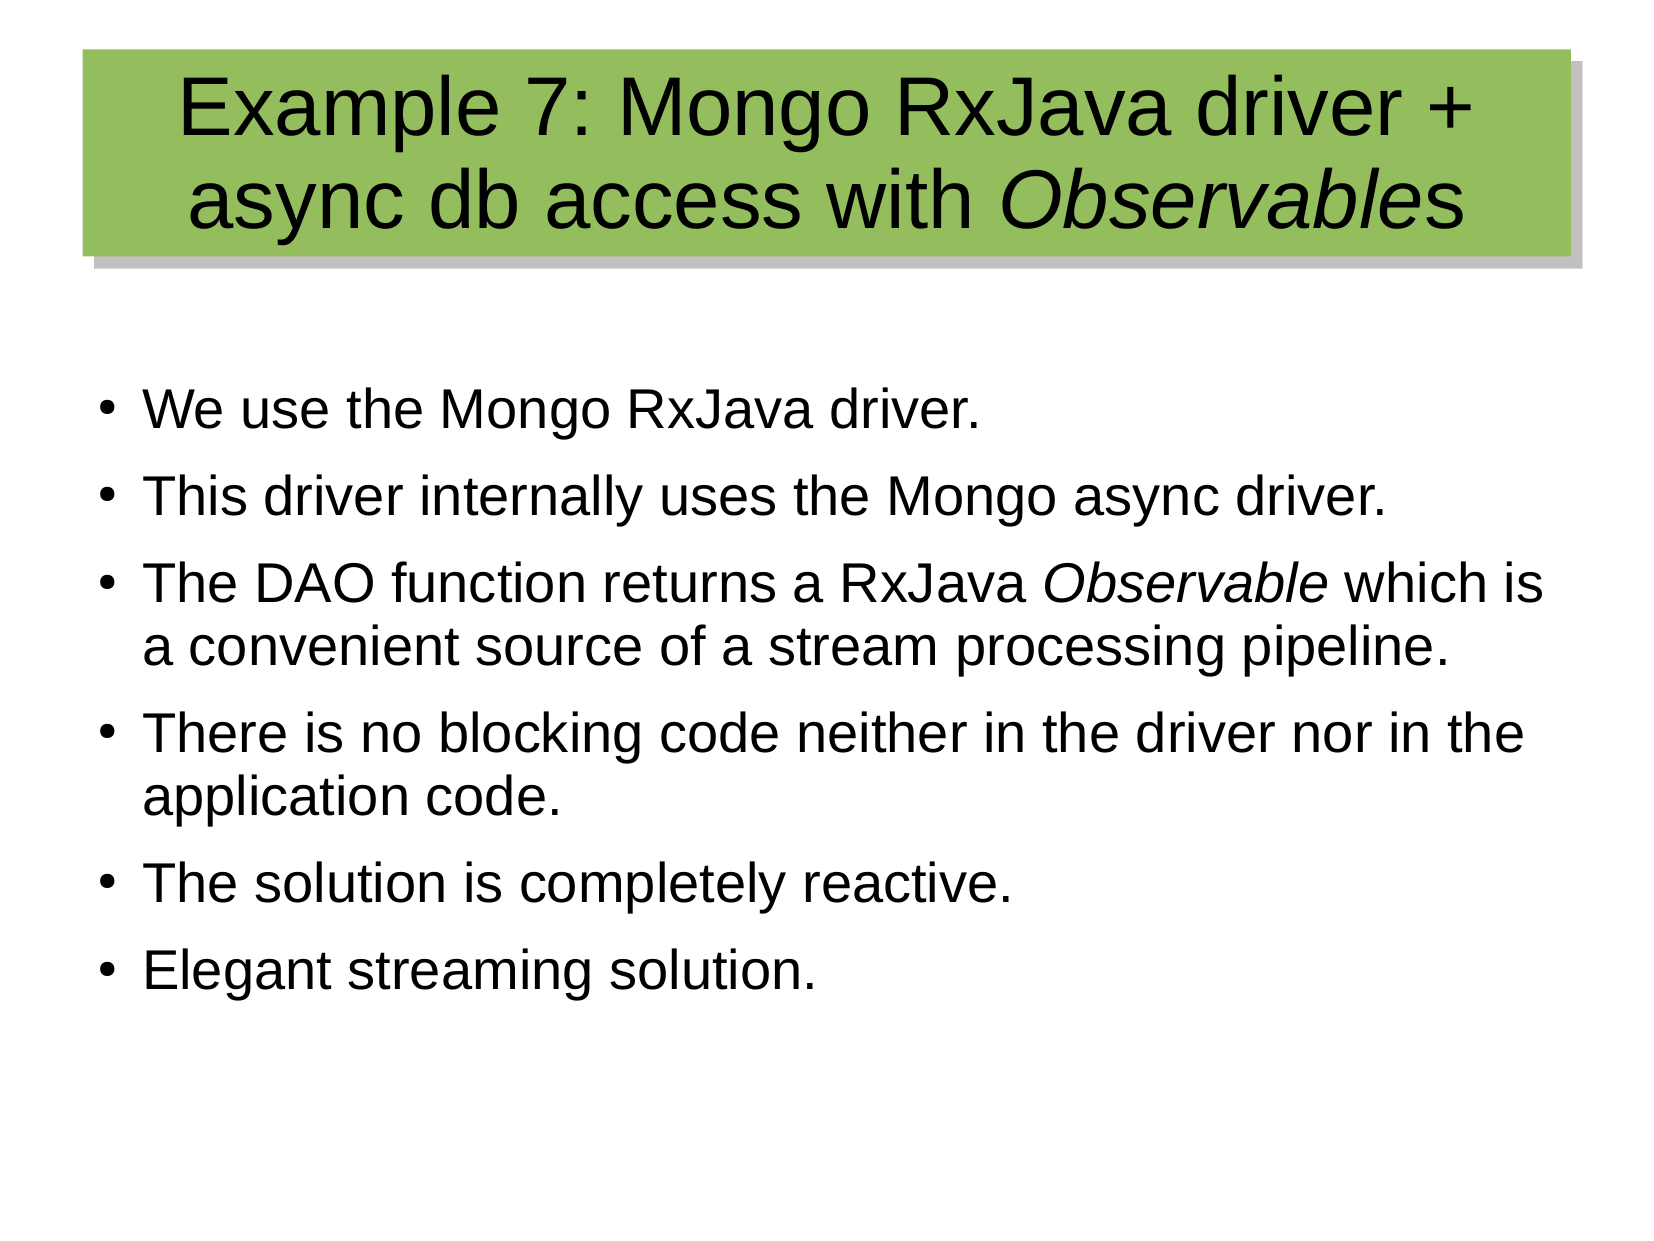

# Example 7: Mongo RxJava driver + async db access with Observables
We use the Mongo RxJava driver.
This driver internally uses the Mongo async driver.
The DAO function returns a RxJava Observable which is a convenient source of a stream processing pipeline.
There is no blocking code neither in the driver nor in the application code.
The solution is completely reactive.
Elegant streaming solution.